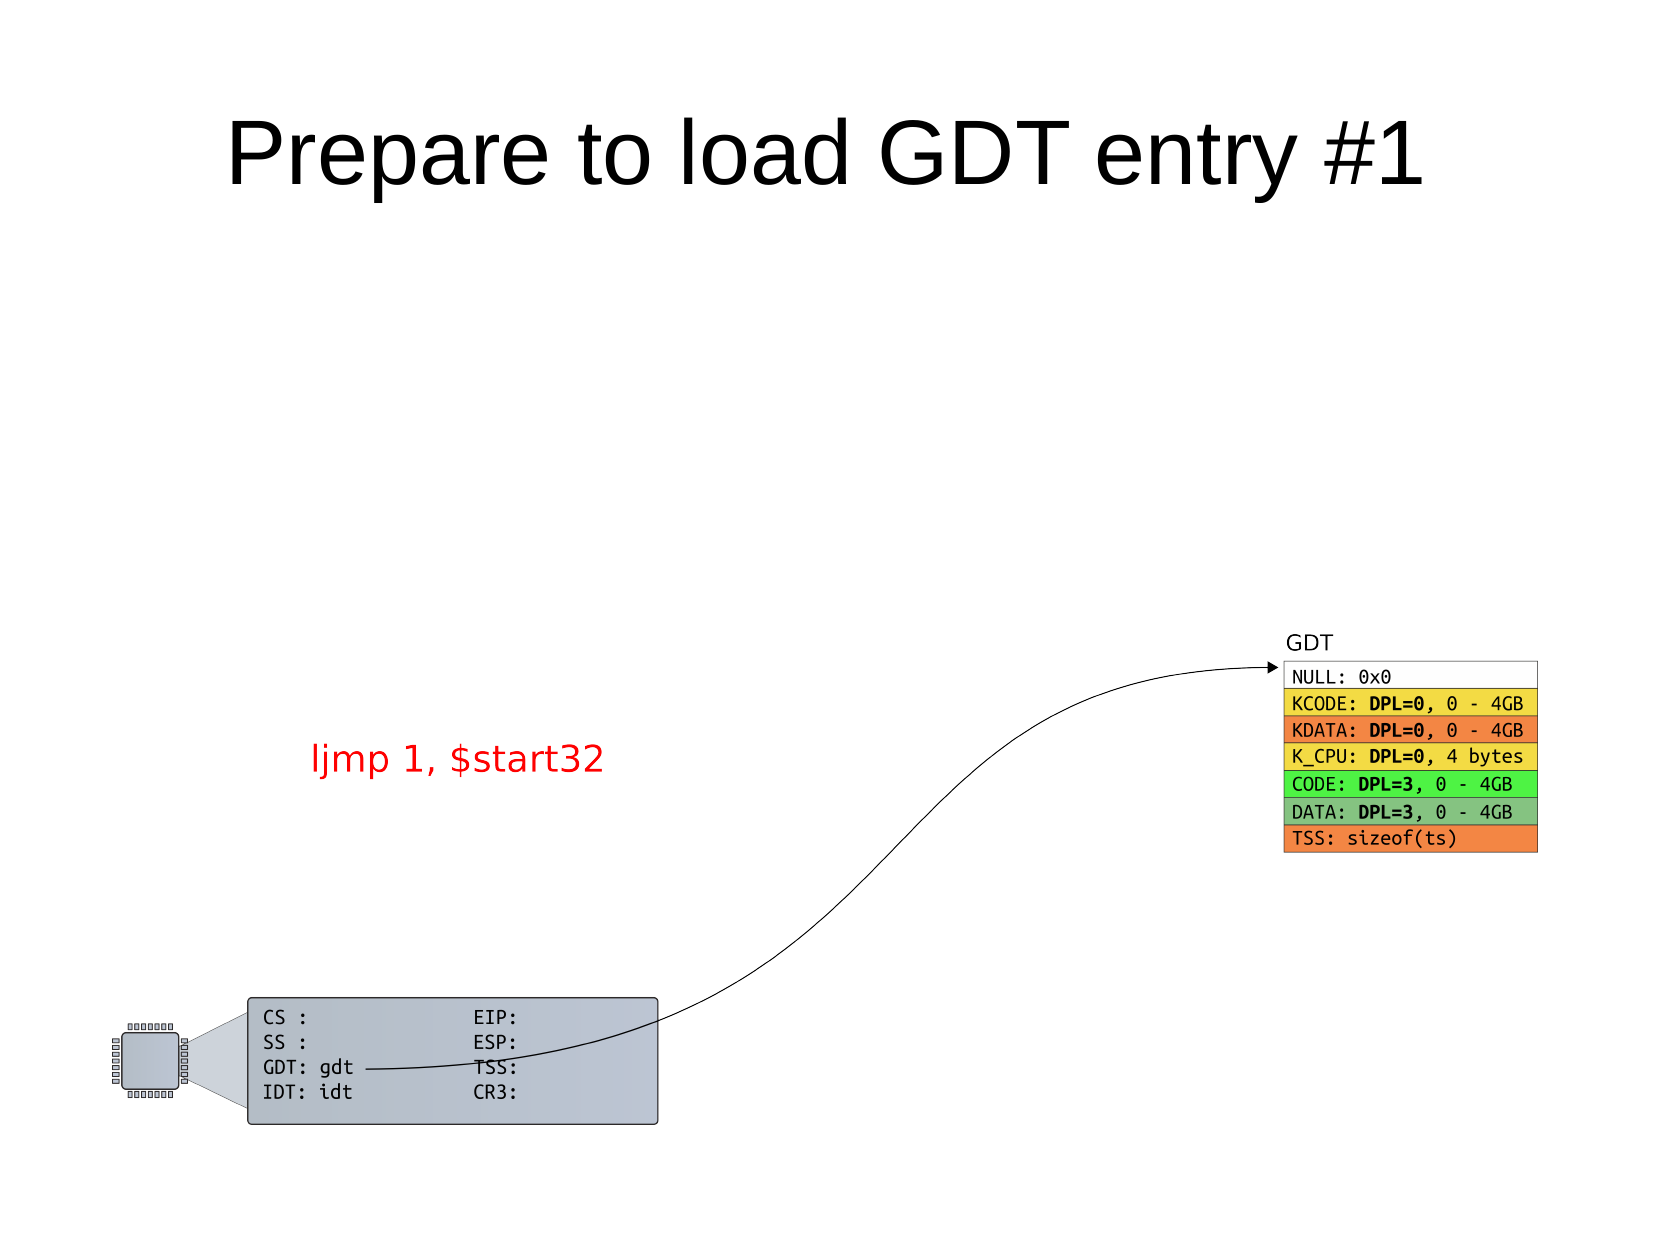

# Prepare to load GDT entry #1